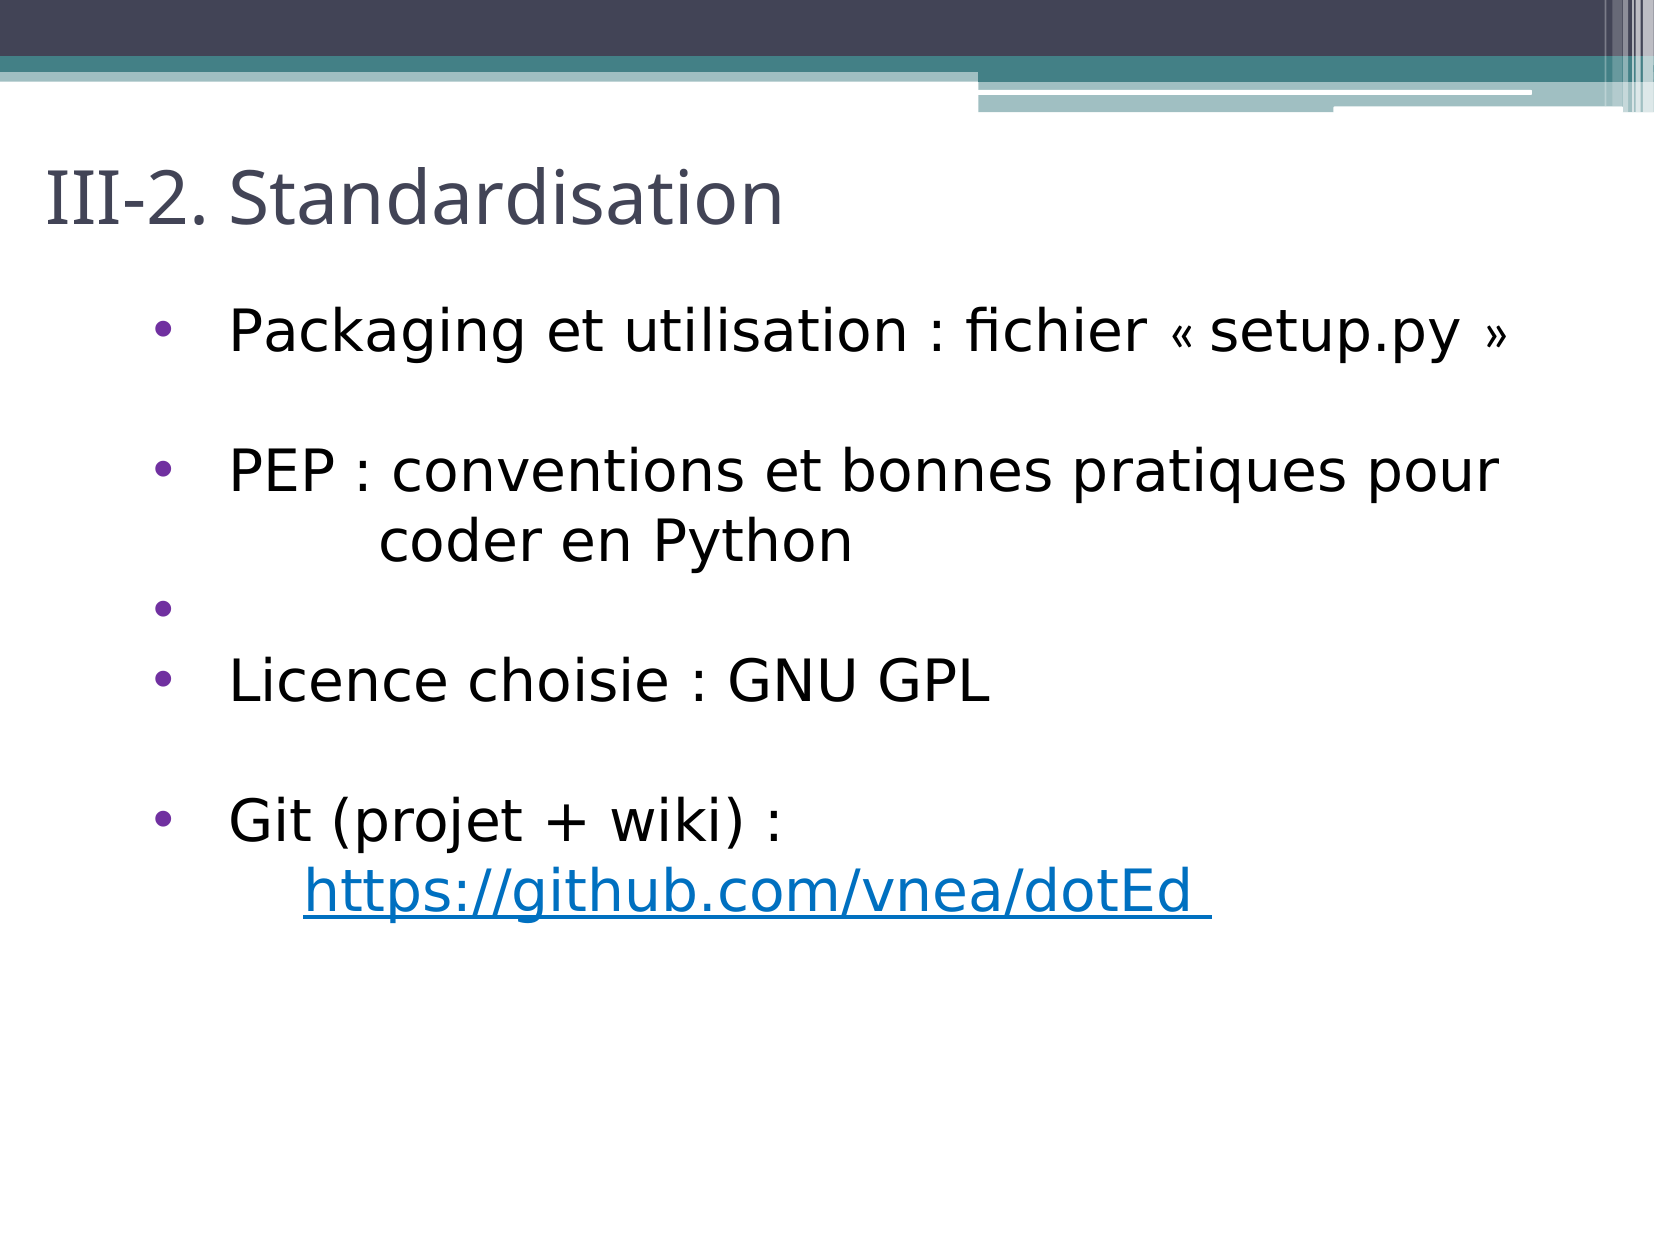

III-2. Standardisation
Packaging et utilisation : fichier « setup.py »
PEP : conventions et bonnes pratiques pour 	coder en Python
Licence choisie : GNU GPL
Git (projet + wiki) : https://github.com/vnea/dotEd